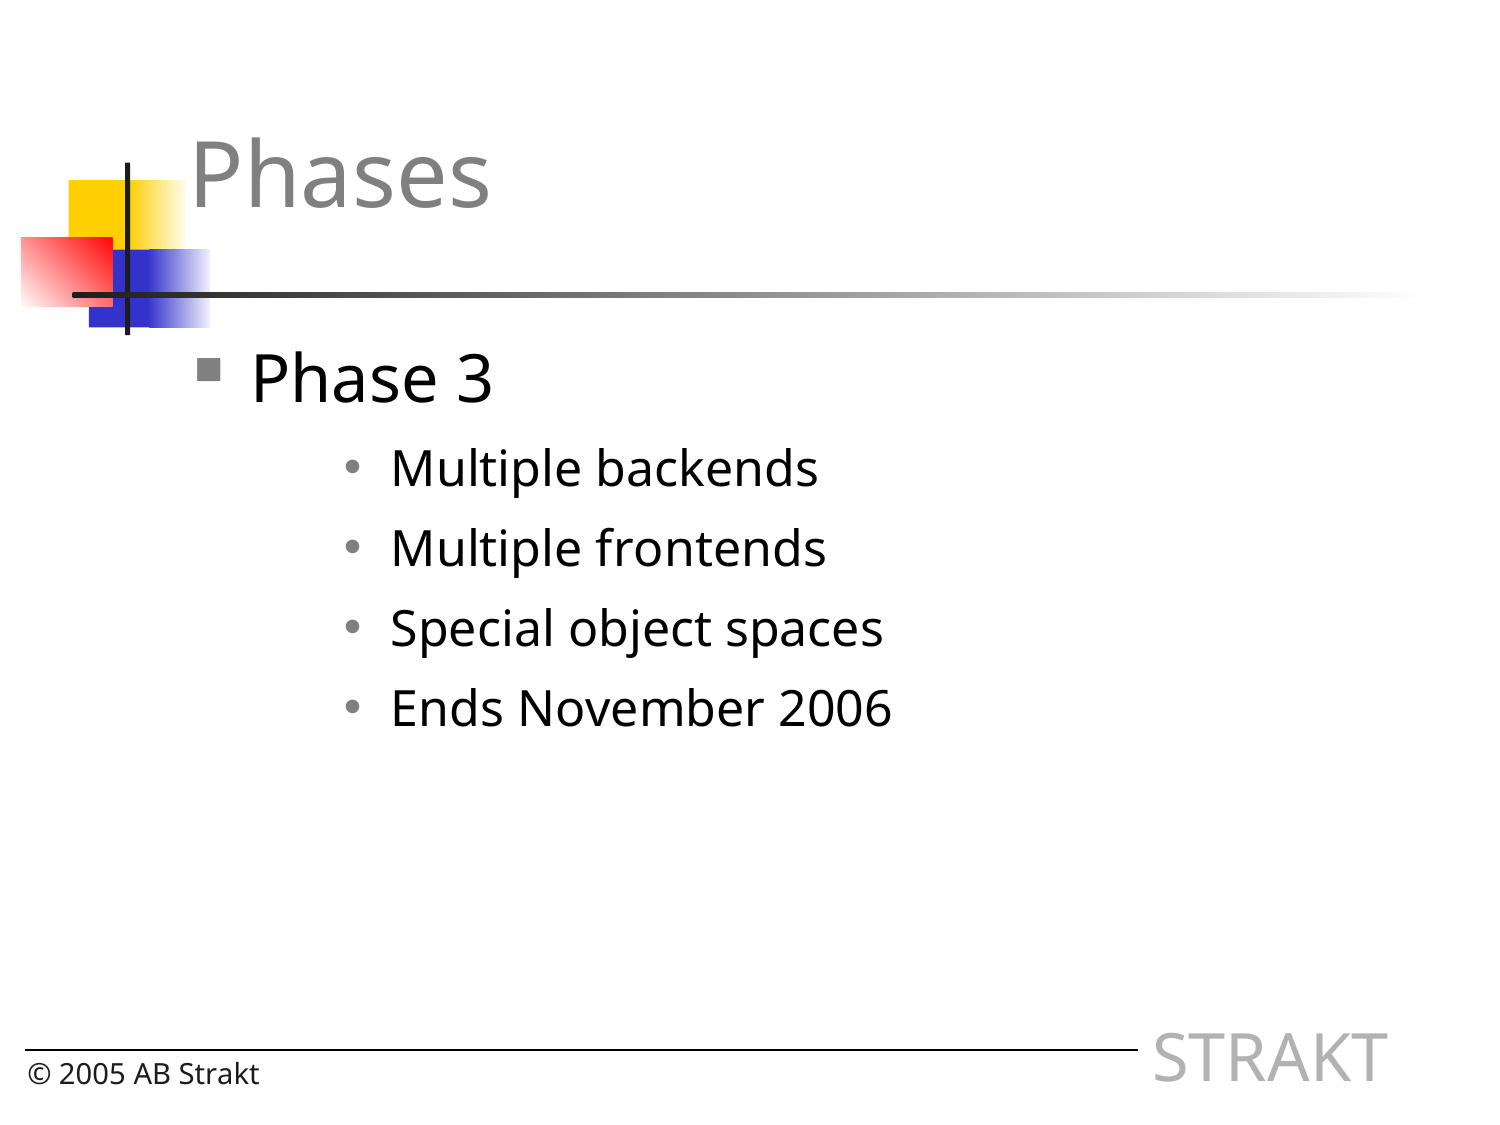

# Phases
Phase 3
Multiple backends
Multiple frontends
Special object spaces
Ends November 2006